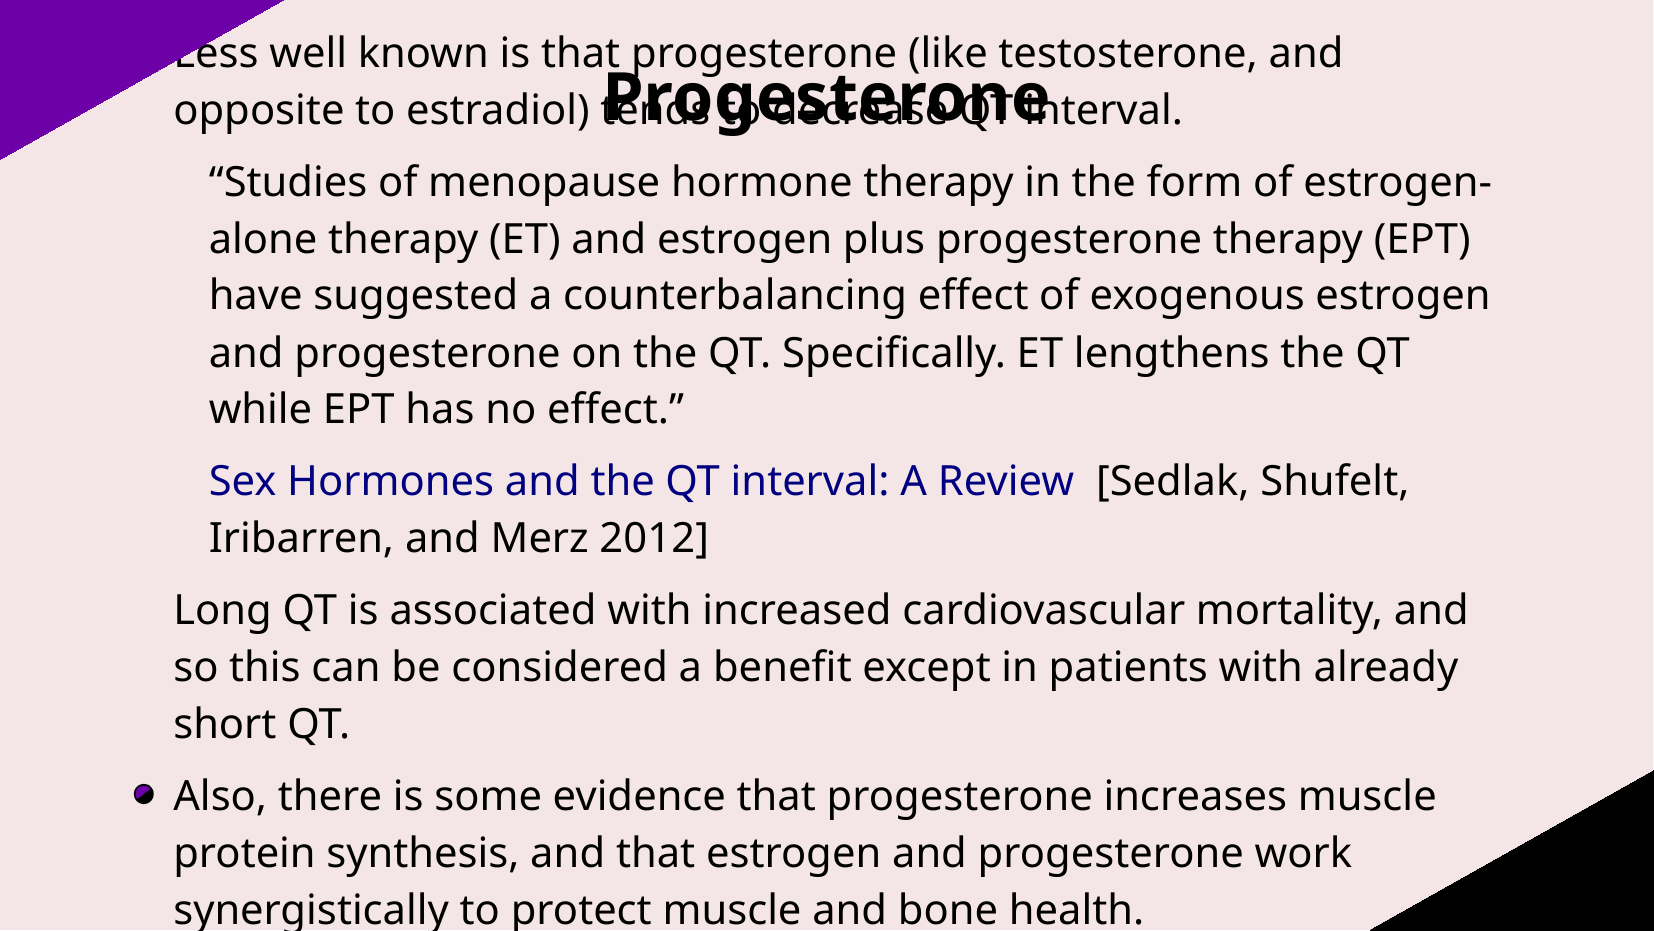

Less well known is that progesterone (like testosterone, and opposite to estradiol) tends to decrease QT interval.
“Studies of menopause hormone therapy in the form of estrogen-alone therapy (ET) and estrogen plus progesterone therapy (EPT) have suggested a counterbalancing effect of exogenous estrogen and progesterone on the QT. Specifically. ET lengthens the QT while EPT has no effect.”
Sex Hormones and the QT interval: A Review [Sedlak, Shufelt, Iribarren, and Merz 2012]
Long QT is associated with increased cardiovascular mortality, and so this can be considered a benefit except in patients with already short QT.
Also, there is some evidence that progesterone increases muscle protein synthesis, and that estrogen and progesterone work synergistically to protect muscle and bone health.
Typical doses are 100-300 mg/day of micronised progesterone.
# Progesterone